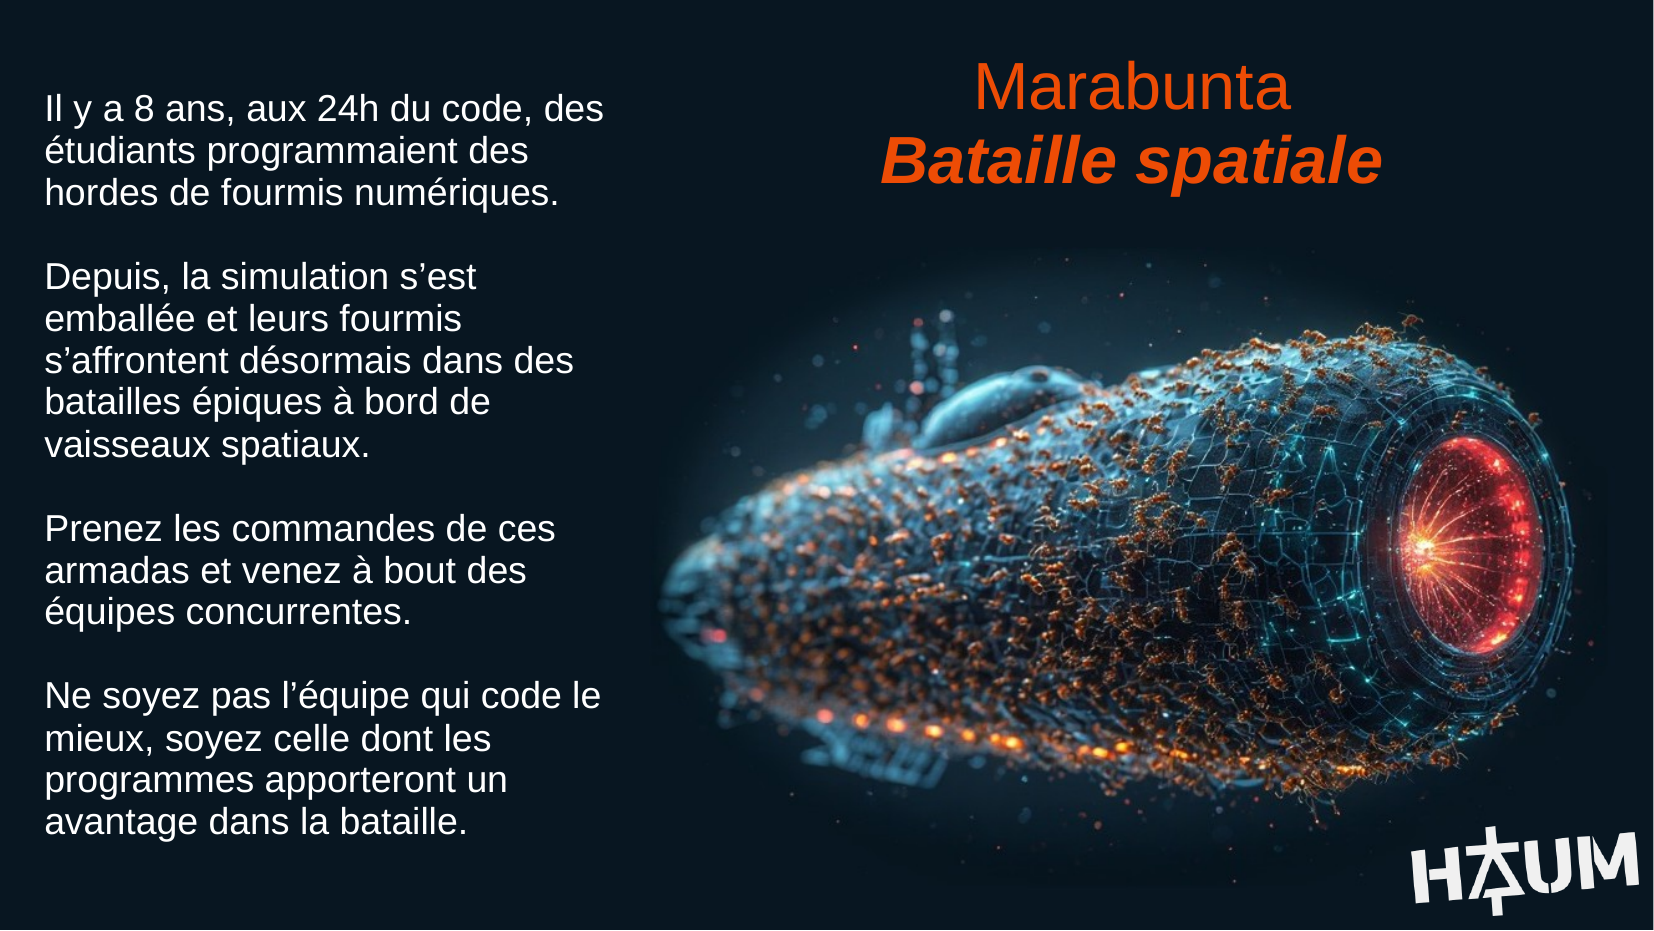

Marabunta
Bataille spatiale
Il y a 8 ans, aux 24h du code, des étudiants programmaient des hordes de fourmis numériques.
Depuis, la simulation s’est emballée et leurs fourmis s’affrontent désormais dans des batailles épiques à bord de vaisseaux spatiaux.
Prenez les commandes de ces armadas et venez à bout des équipes concurrentes.
Ne soyez pas l’équipe qui code le mieux, soyez celle dont les programmes apporteront un avantage dans la bataille.